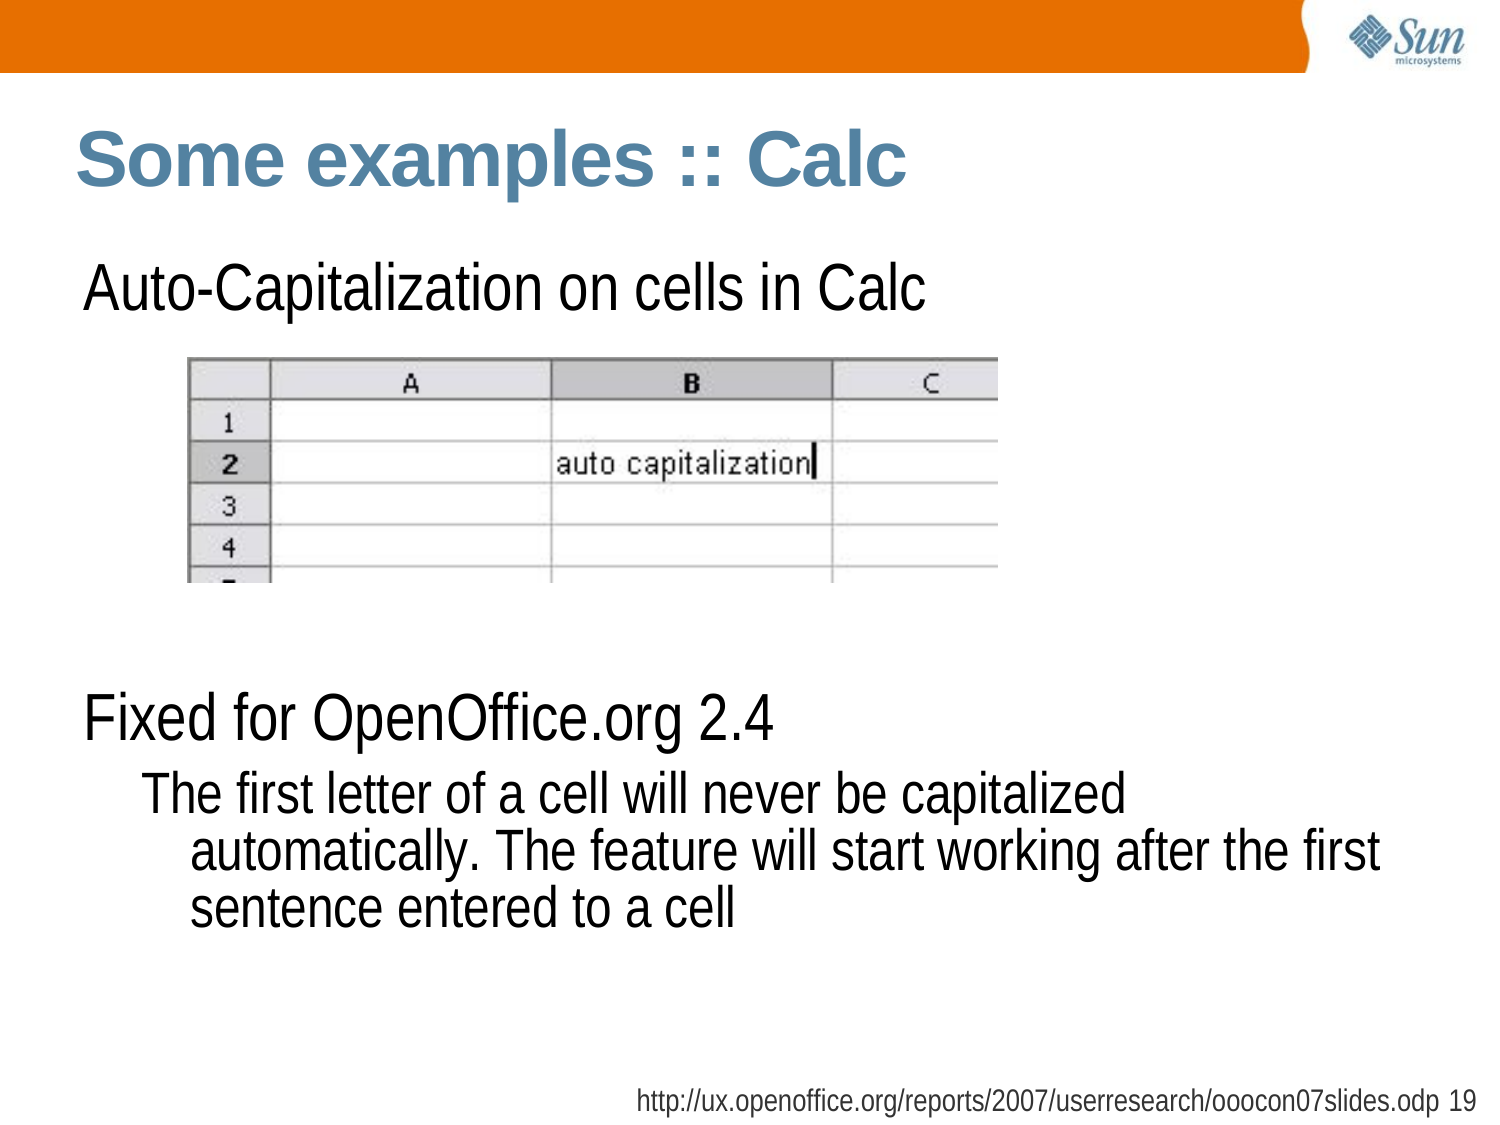

# Some examples :: Calc
Auto-Capitalization on cells in Calc
Fixed for OpenOffice.org 2.4
The first letter of a cell will never be capitalized automatically. The feature will start working after the first sentence entered to a cell